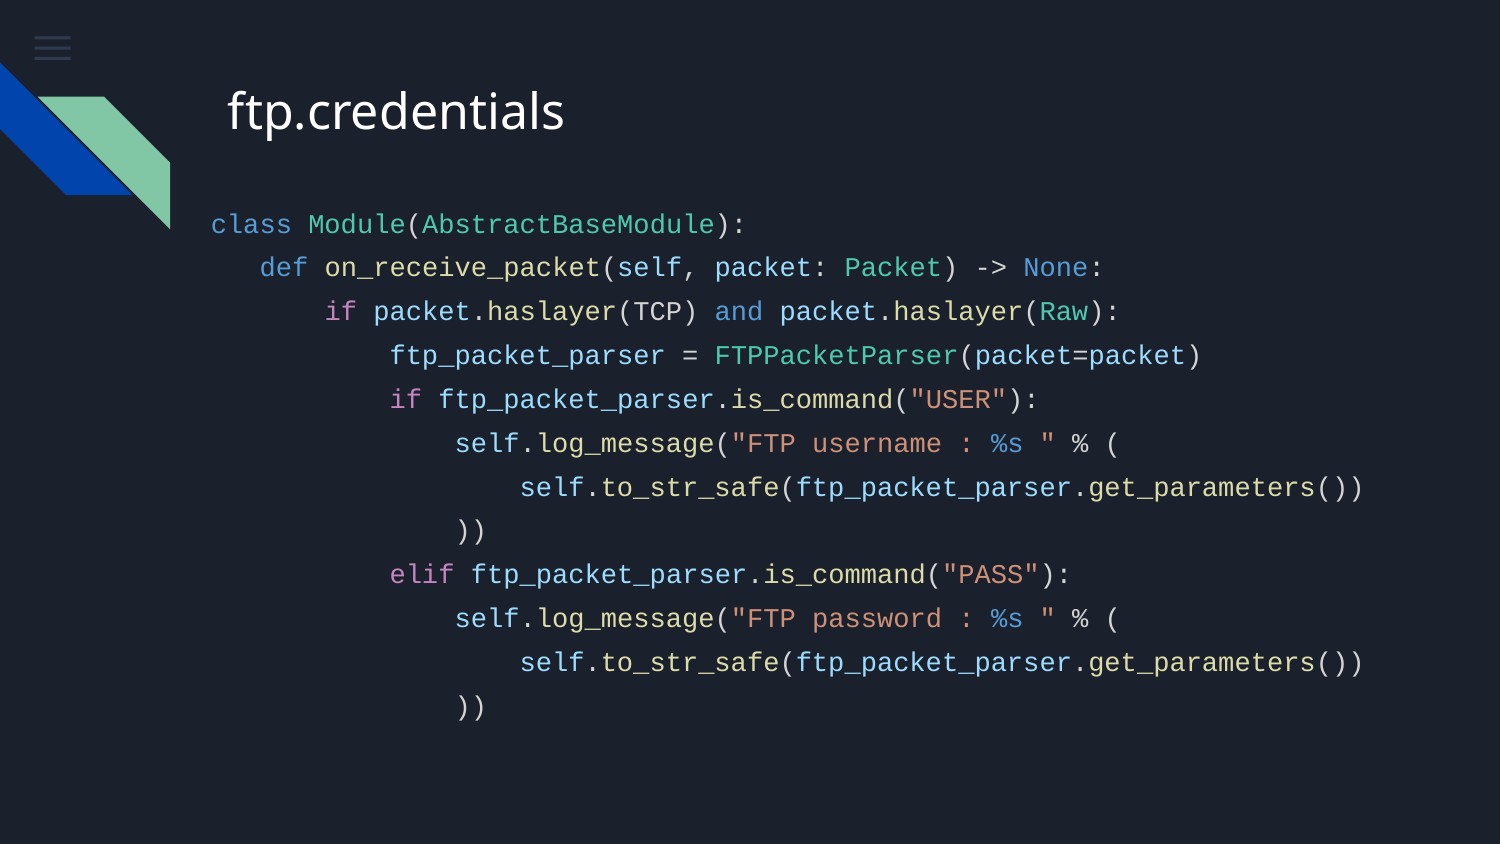

# ftp.credentials
class Module(AbstractBaseModule):
 def on_receive_packet(self, packet: Packet) -> None:
 if packet.haslayer(TCP) and packet.haslayer(Raw):
 ftp_packet_parser = FTPPacketParser(packet=packet)
 if ftp_packet_parser.is_command("USER"):
 self.log_message("FTP username : %s " % (
 self.to_str_safe(ftp_packet_parser.get_parameters())
 ))
 elif ftp_packet_parser.is_command("PASS"):
 self.log_message("FTP password : %s " % (
 self.to_str_safe(ftp_packet_parser.get_parameters())
 ))